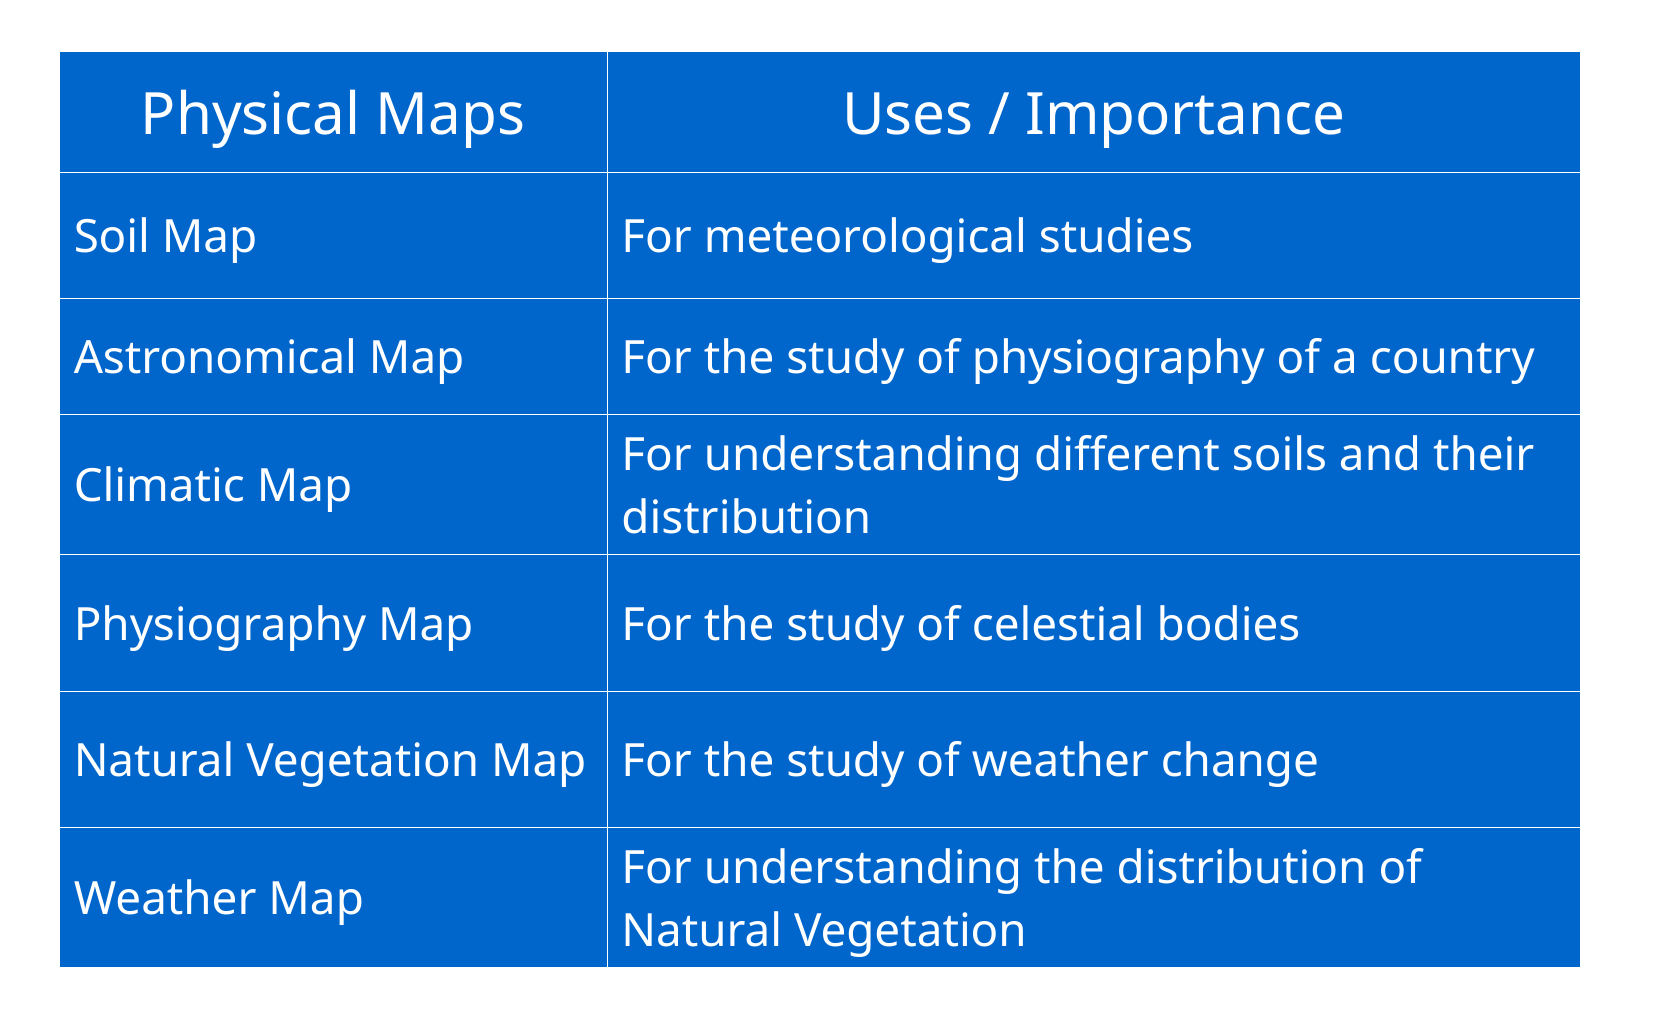

| Physical Maps | Uses‍ / Importance |
| --- | --- |
| Soil Map | For meteorological studies |
| Astronomical Map | For the study of physiography of a country |
| Climatic Map | For understanding different soils and their distribution |
| Physiography Map | For the study of celestial bodies |
| Natural Vegetation Map | For the study of weather change |
| Weather Map | For understanding the distribution of Natural Vegetation |